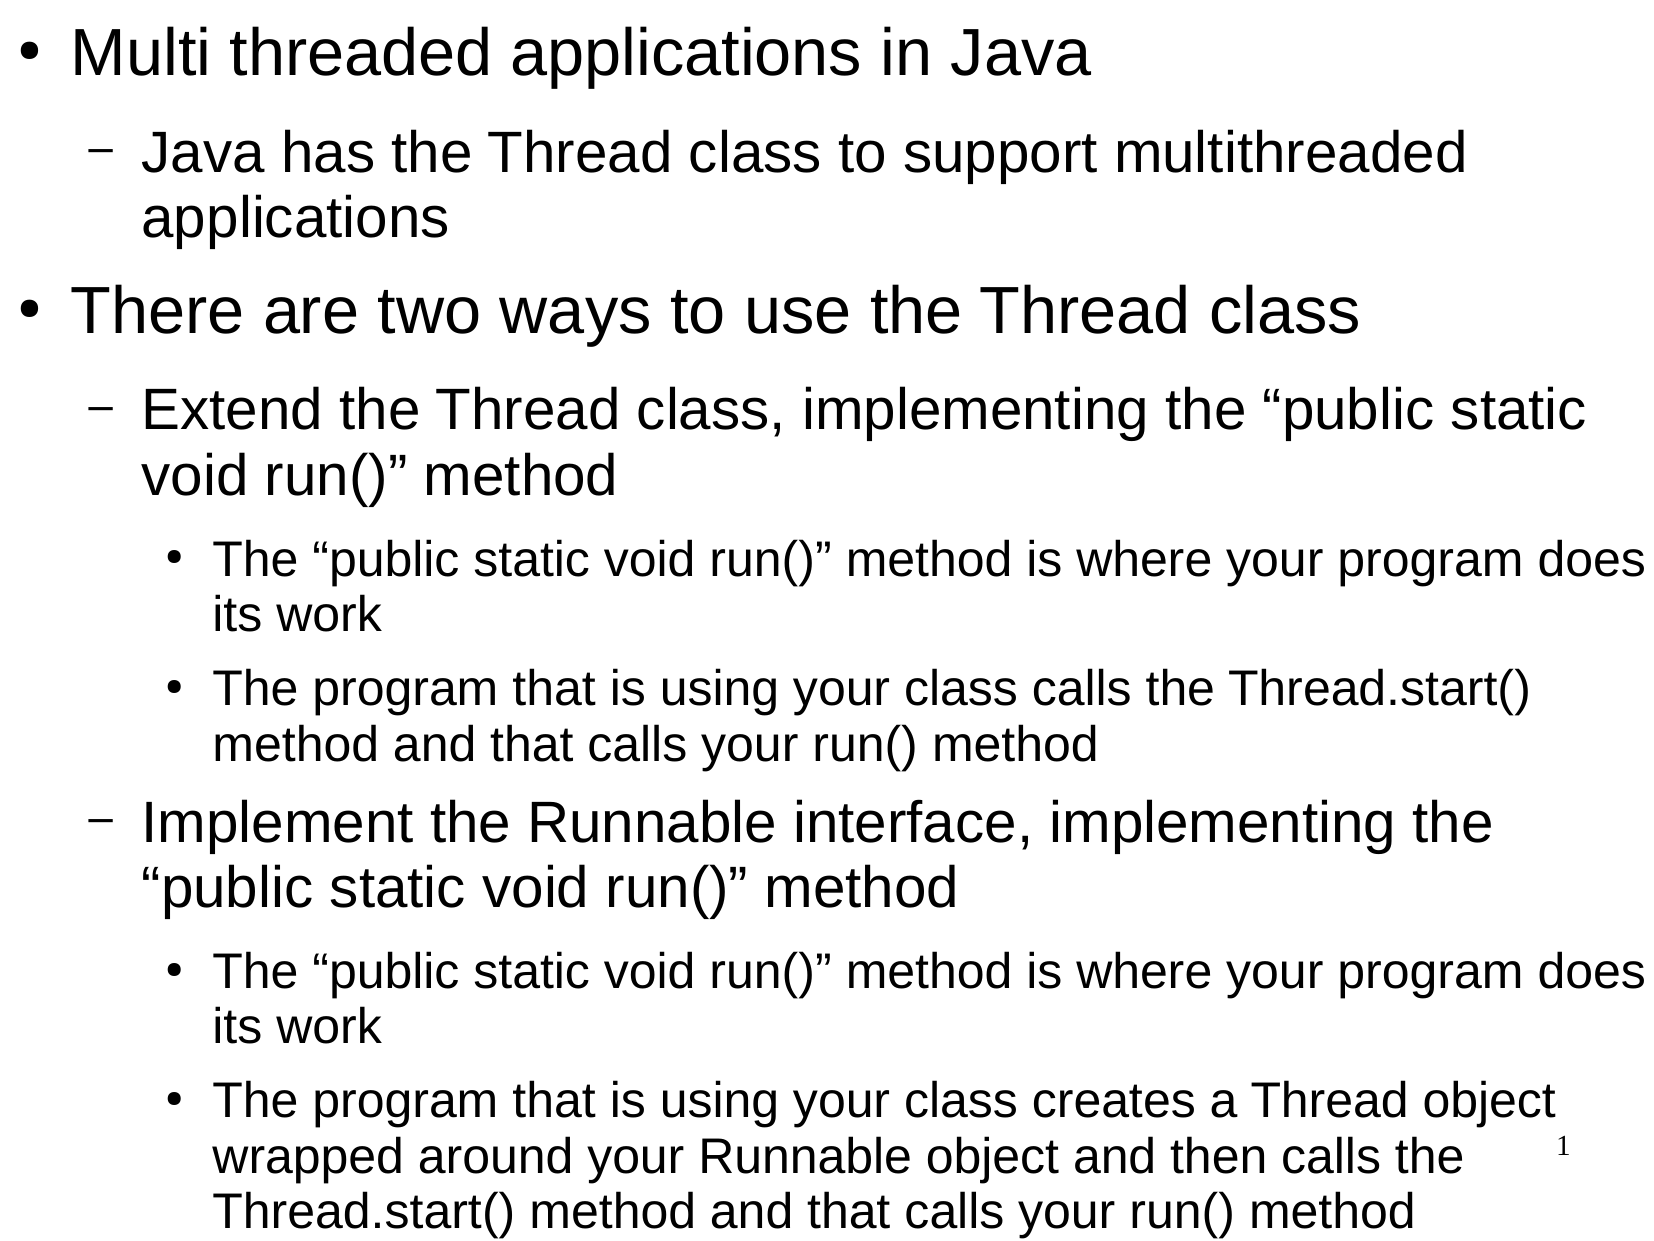

# Multi threaded applications in Java
Java has the Thread class to support multithreaded applications
There are two ways to use the Thread class
Extend the Thread class, implementing the “public static void run()” method
The “public static void run()” method is where your program does its work
The program that is using your class calls the Thread.start() method and that calls your run() method
Implement the Runnable interface, implementing the “public static void run()” method
The “public static void run()” method is where your program does its work
The program that is using your class creates a Thread object wrapped around your Runnable object and then calls the Thread.start() method and that calls your run() method
1